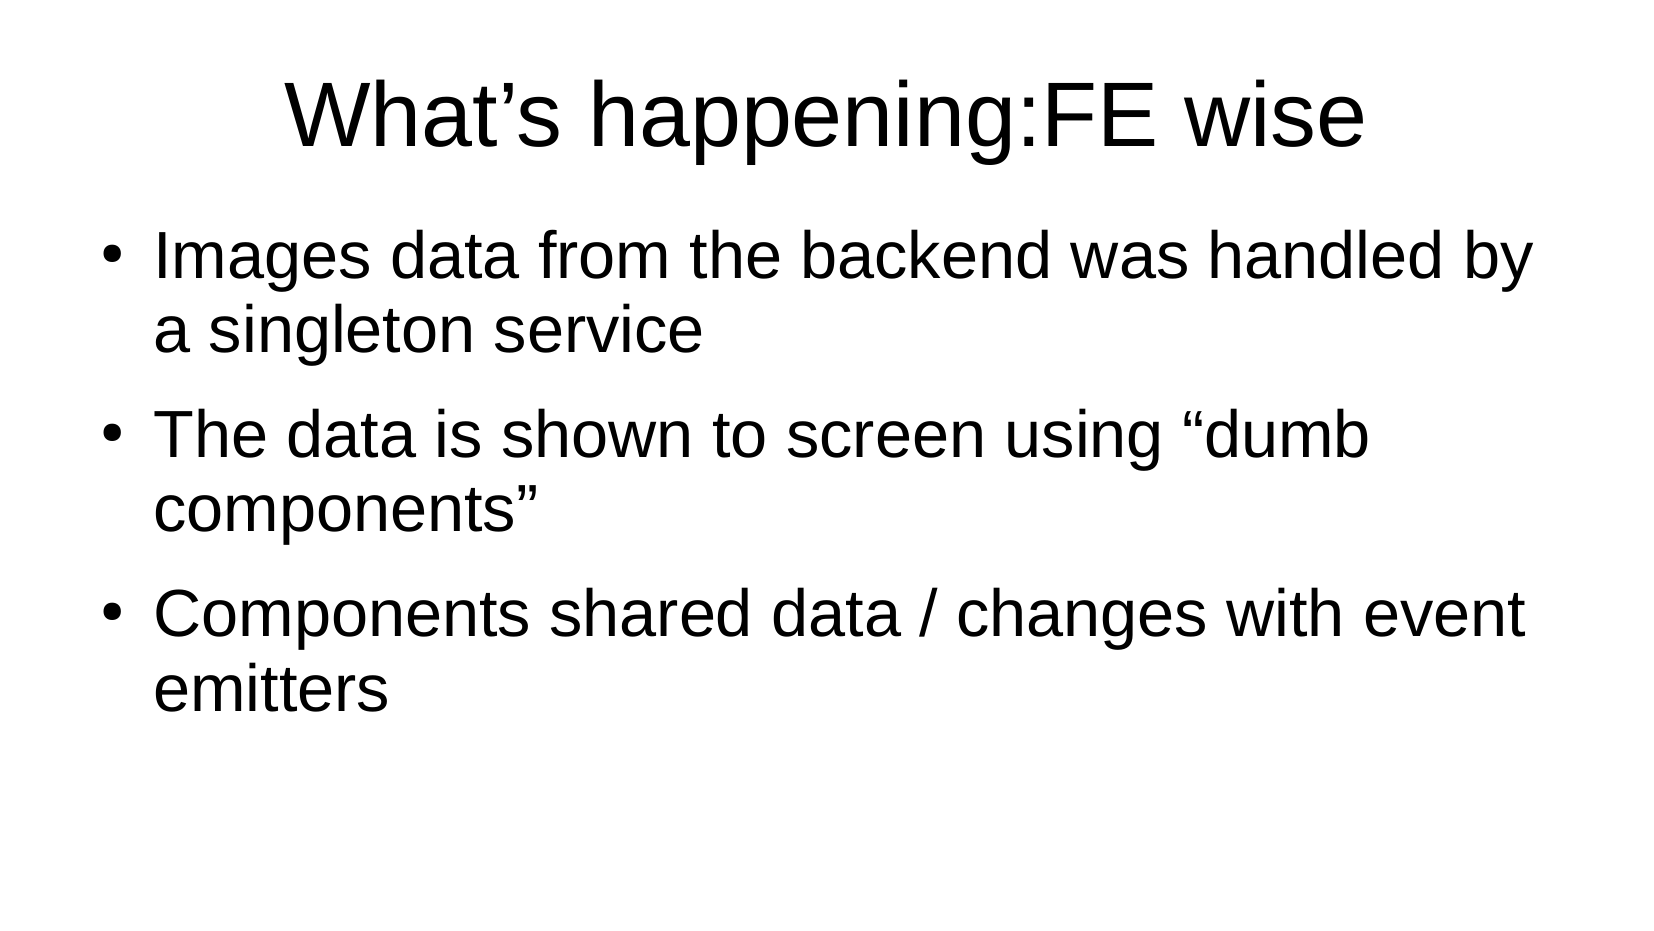

# What’s happening:FE wise
Images data from the backend was handled by a singleton service
The data is shown to screen using “dumb components”
Components shared data / changes with event emitters